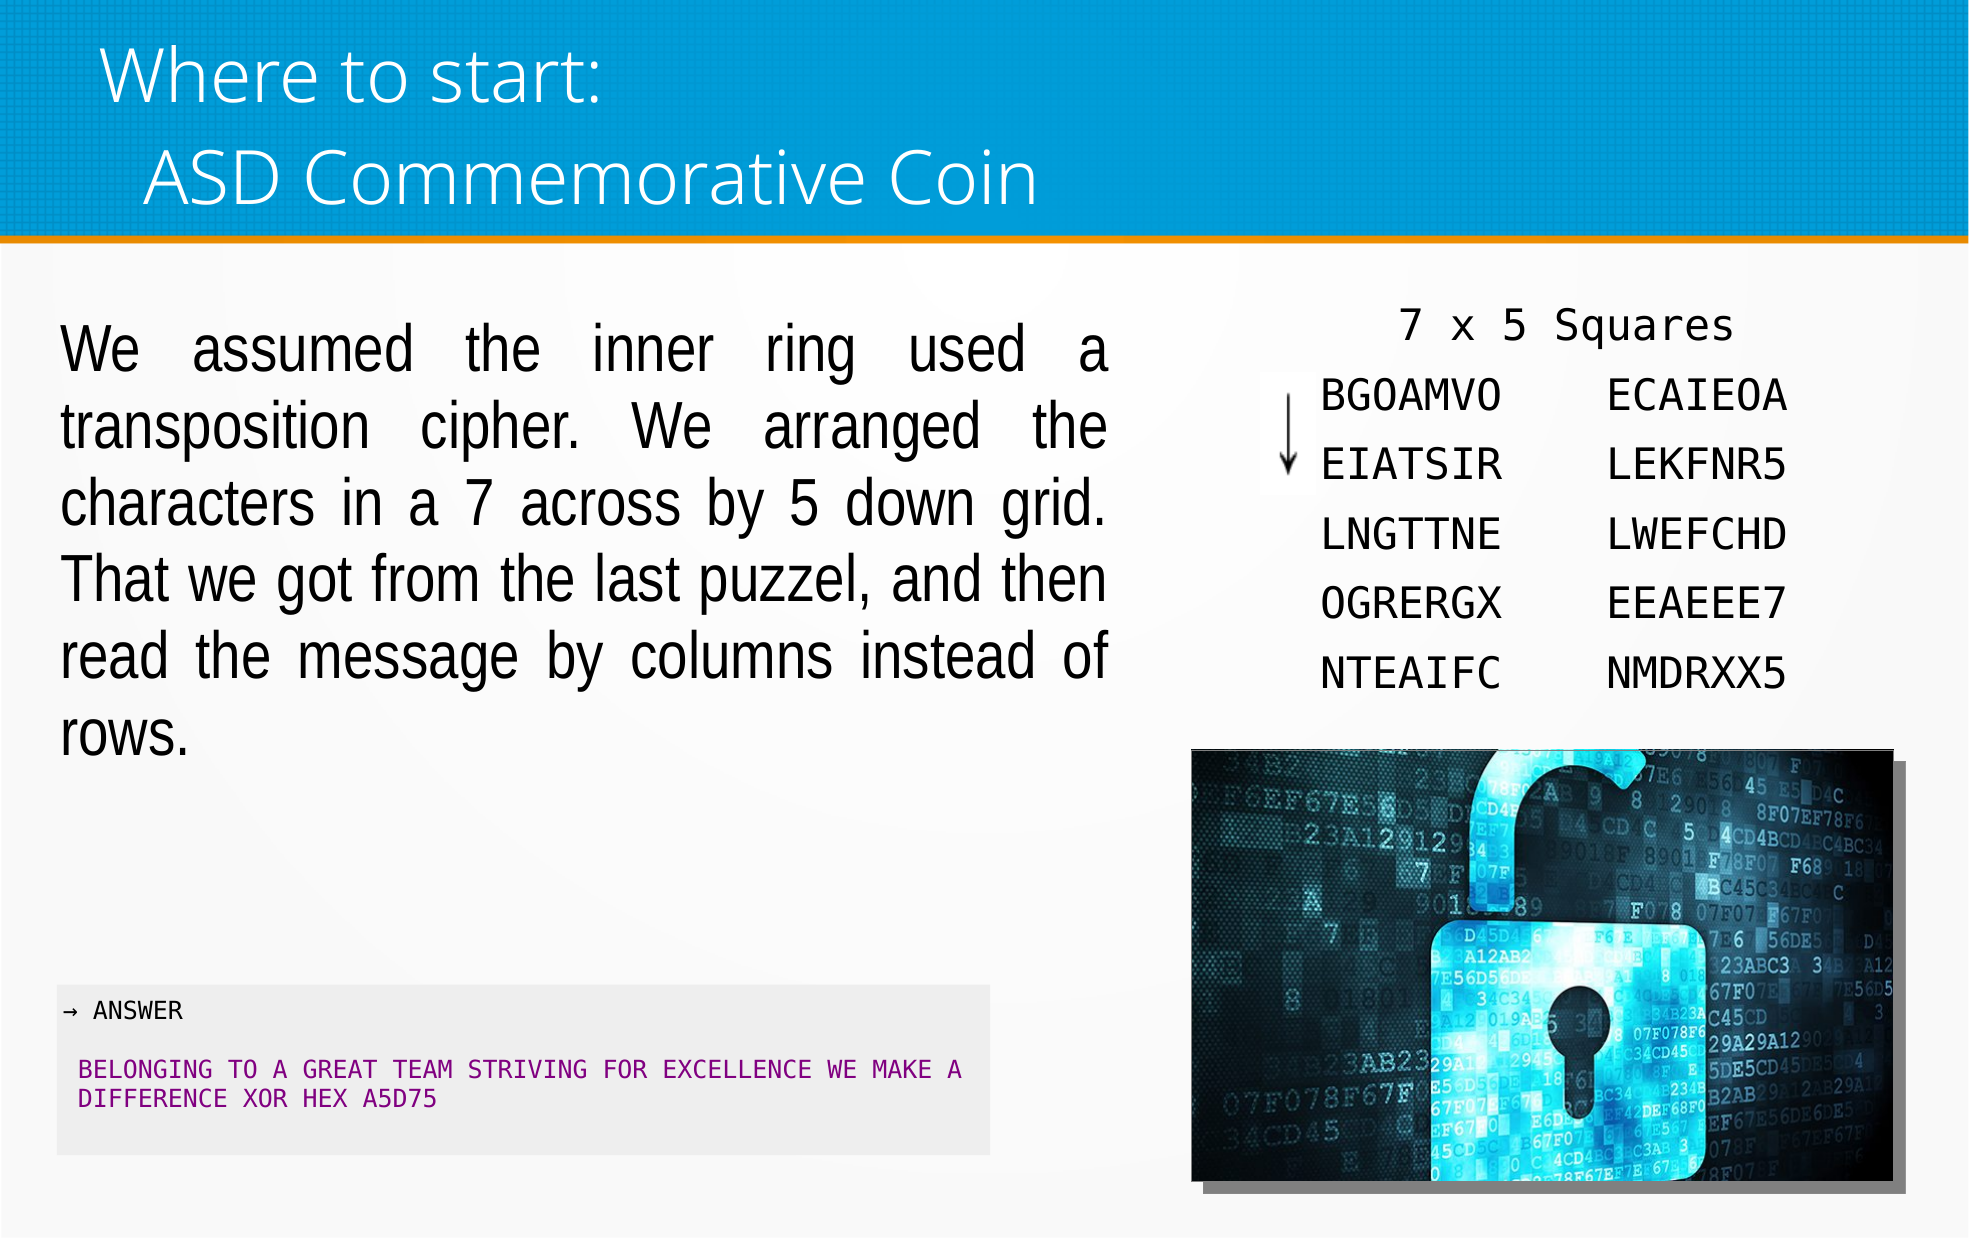

# Where to start: ASD Commemorative Coin
 7 x 5 Squares
BGOAMVO ECAIEOA
EIATSIR LEKFNR5
LNGTTNE LWEFCHD
OGRERGX EEAEEE7
NTEAIFC NMDRXX5
We assumed the inner ring used a transposition cipher. We arranged the characters in a 7 across by 5 down grid. That we got from the last puzzel, and then read the message by columns instead of rows.
→ ANSWER
 BELONGING TO A GREAT TEAM STRIVING FOR EXCELLENCE WE MAKE A
 DIFFERENCE XOR HEX A5D75